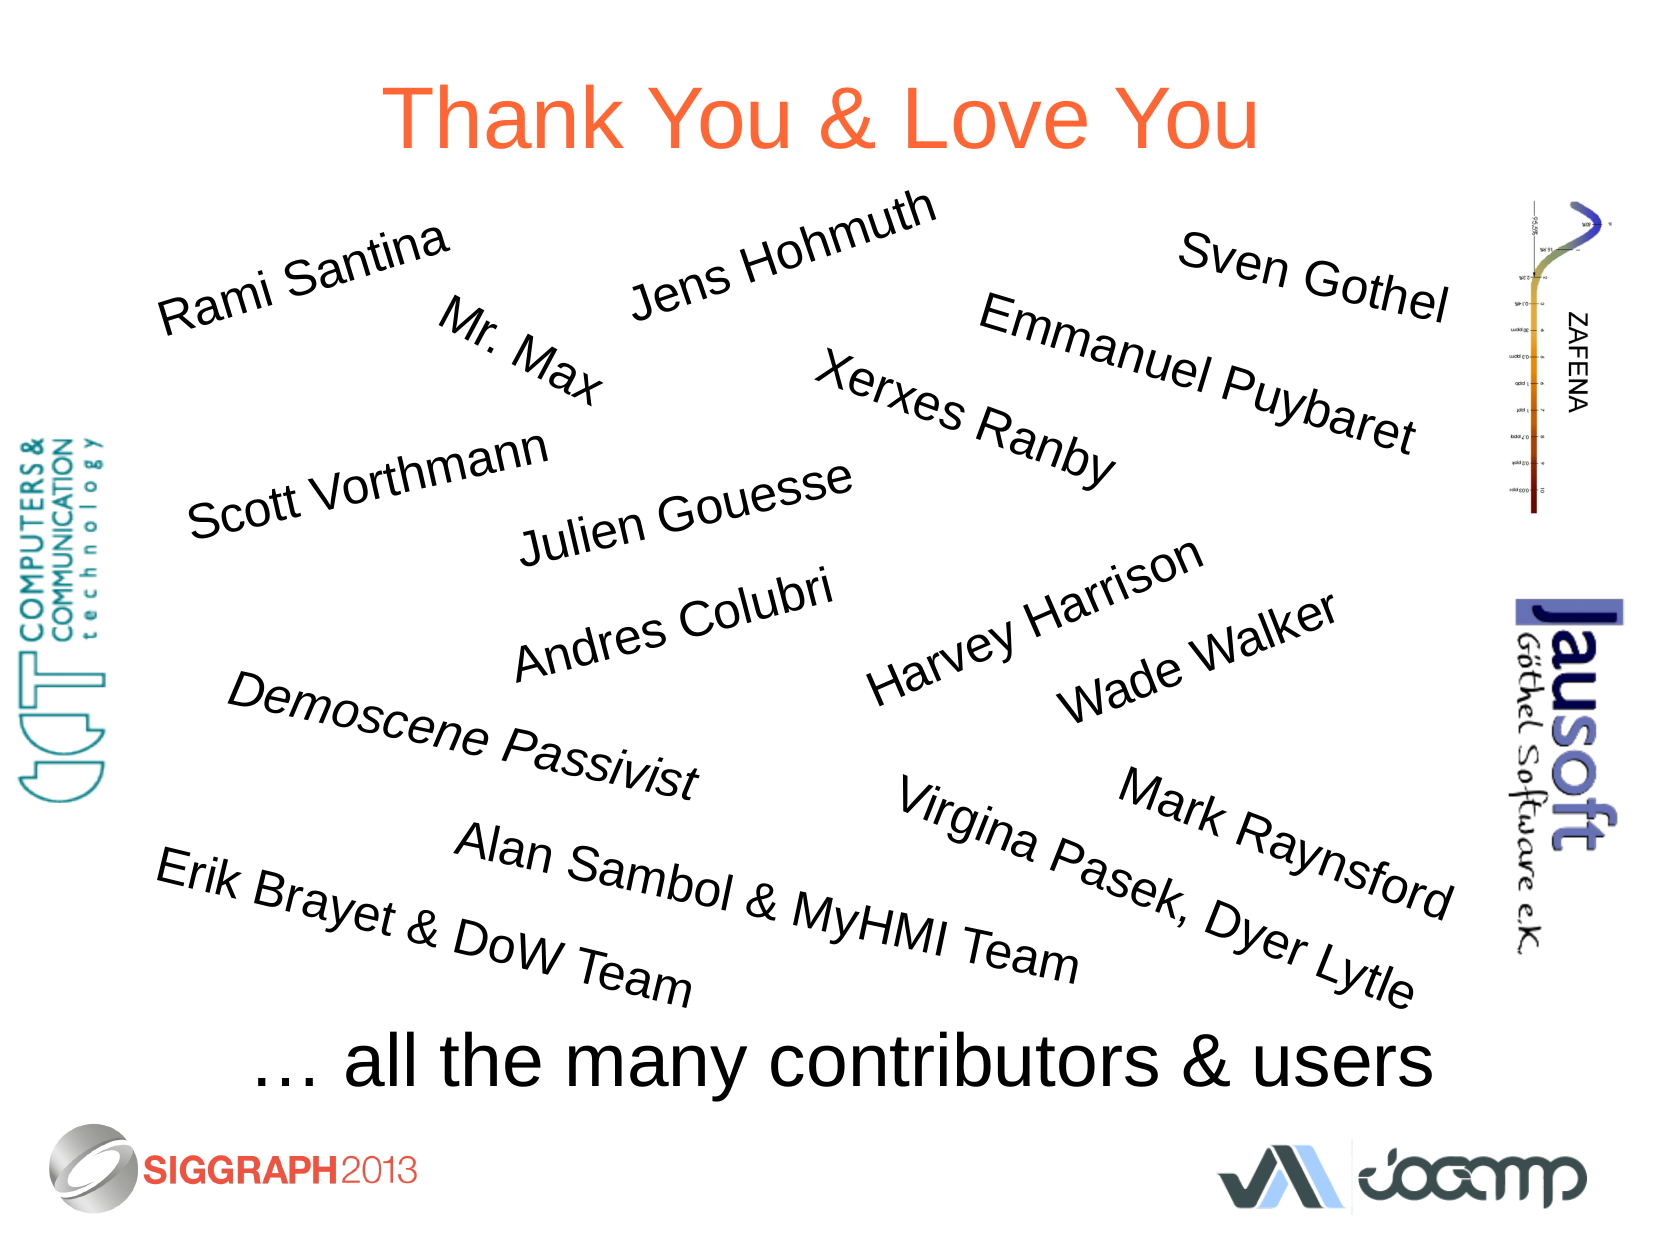

# Thank You & Love You
Jens Hohmuth
Sven Gothel
Rami Santina
Mr. Max
Emmanuel Puybaret
Xerxes Ranby
Scott Vorthmann
Julien Gouesse
Harvey Harrison
Andres Colubri
Wade Walker
Demoscene Passivist
Mark Raynsford
Virgina Pasek, Dyer Lytle
Alan Sambol & MyHMI Team
Erik Brayet & DoW Team
… all the many contributors & users